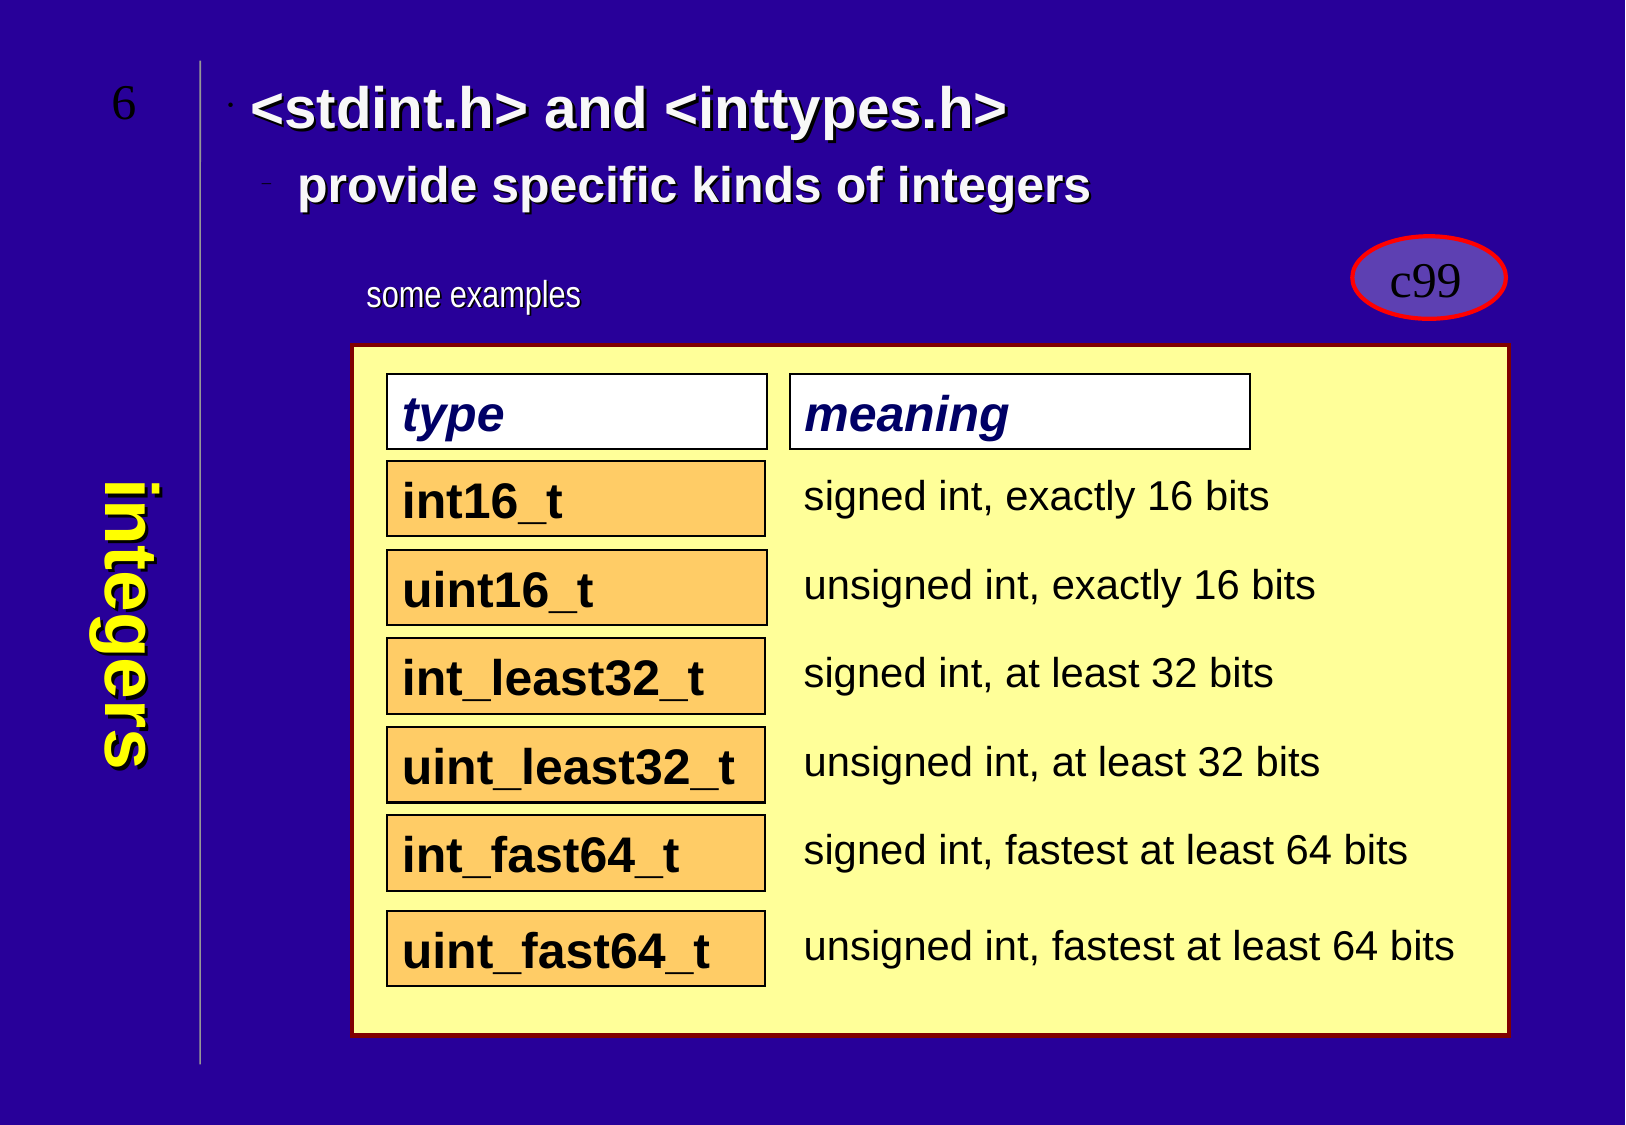

6
 <stdint.h> and <inttypes.h>
provide specific kinds of integers
# integers
c99
some examples
type
meaning
int16_t
signed int, exactly 16 bits
uint16_t
unsigned int, exactly 16 bits
int_least32_t
signed int, at least 32 bits
uint_least32_t
unsigned int, at least 32 bits
int_fast64_t
signed int, fastest at least 64 bits
uint_fast64_t
unsigned int, fastest at least 64 bits